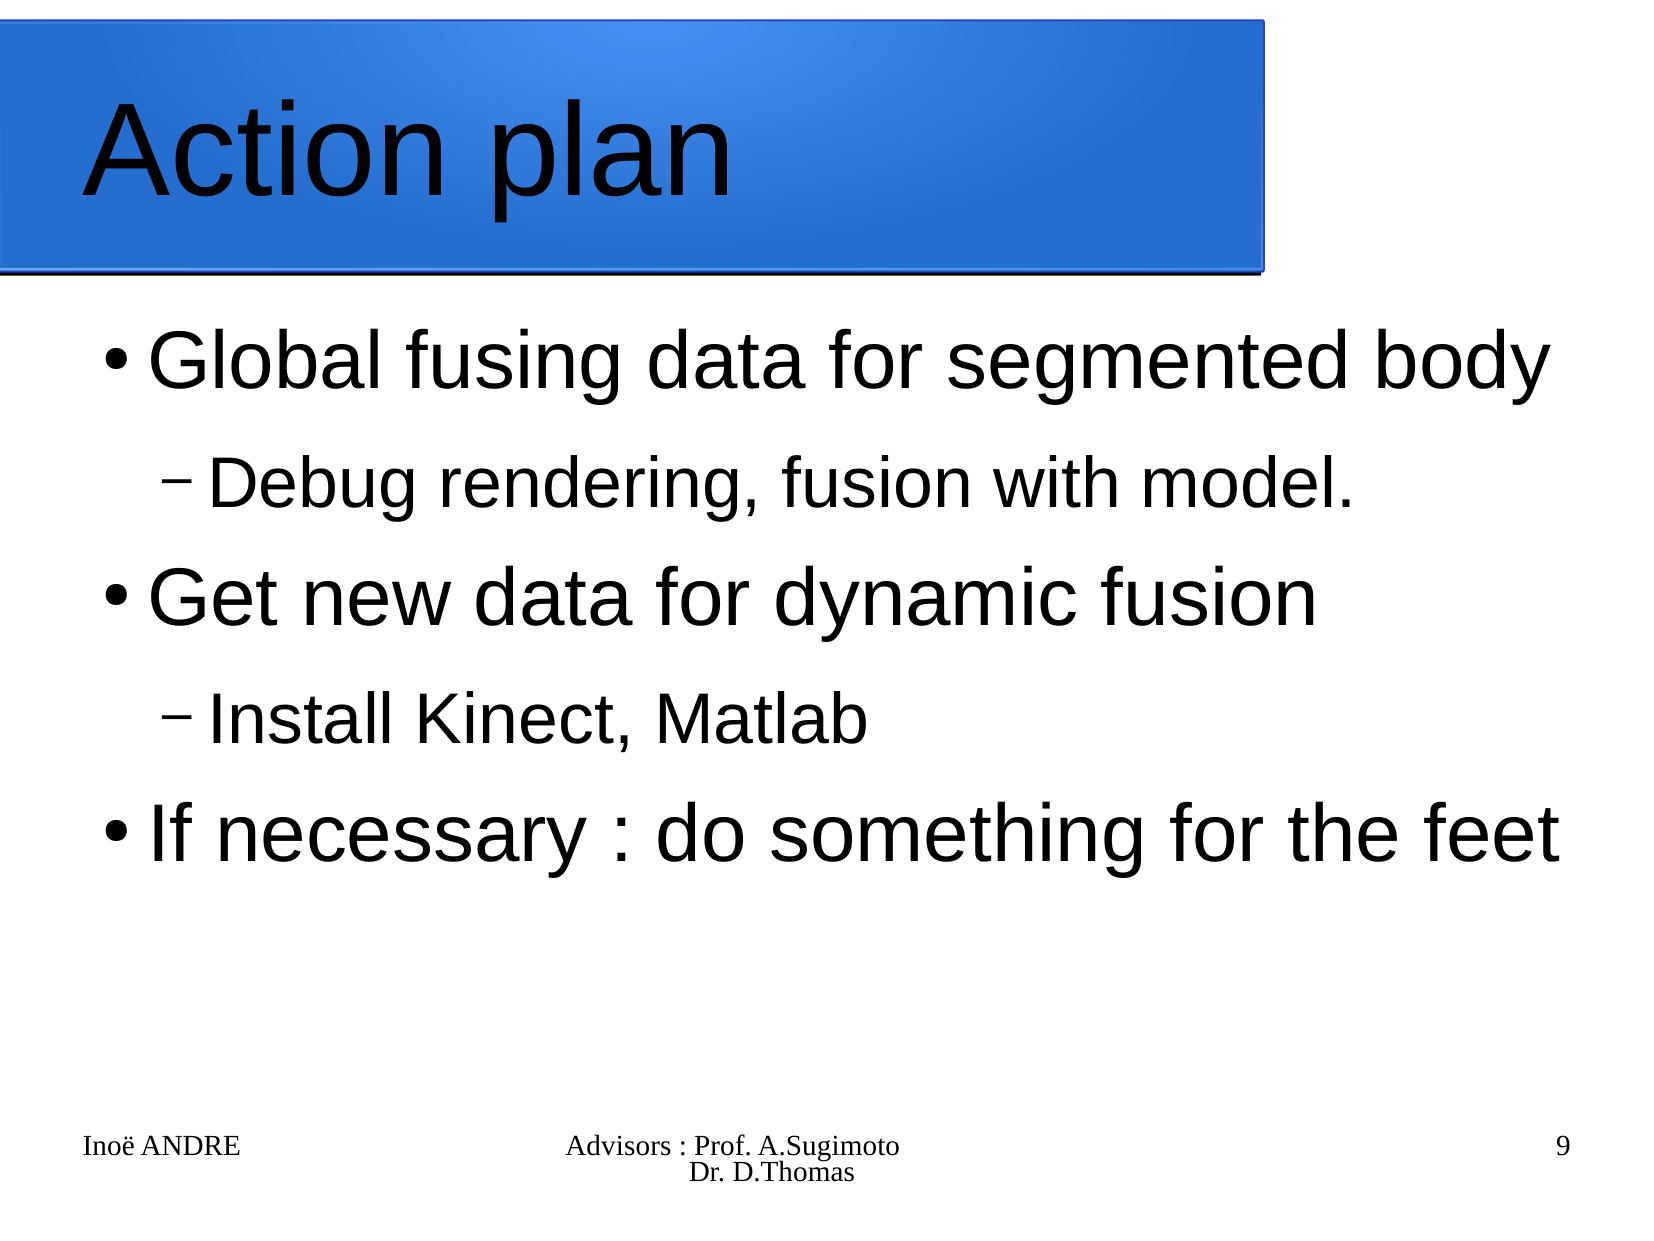

# Action plan
Global fusing data for segmented body
Debug rendering, fusion with model.
Get new data for dynamic fusion
Install Kinect, Matlab
If necessary : do something for the feet
Inoë ANDRE
Advisors : Prof. A.Sugimoto Dr. D.Thomas
9